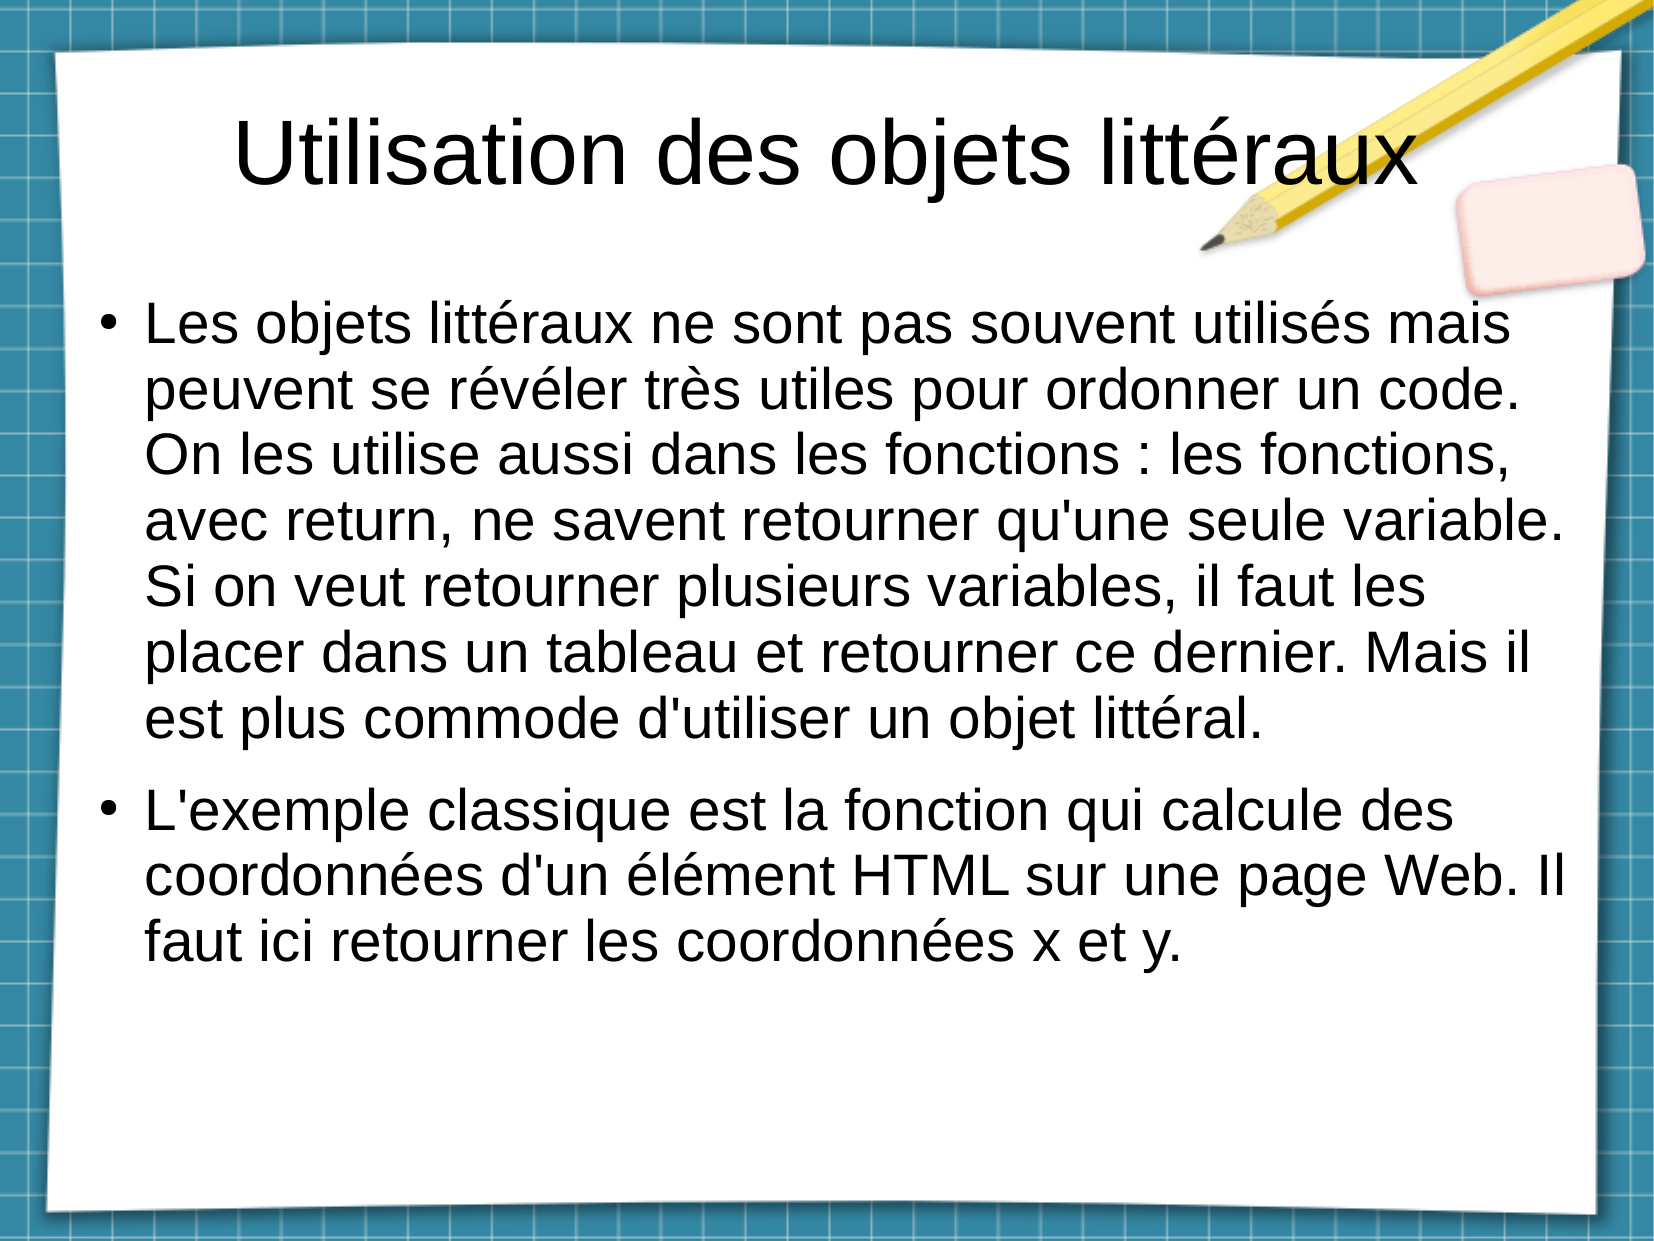

# Utilisation des objets littéraux
Les objets littéraux ne sont pas souvent utilisés mais peuvent se révéler très utiles pour ordonner un code. On les utilise aussi dans les fonctions : les fonctions, avec return, ne savent retourner qu'une seule variable. Si on veut retourner plusieurs variables, il faut les placer dans un tableau et retourner ce dernier. Mais il est plus commode d'utiliser un objet littéral.
L'exemple classique est la fonction qui calcule des coordonnées d'un élément HTML sur une page Web. Il faut ici retourner les coordonnées x et y.